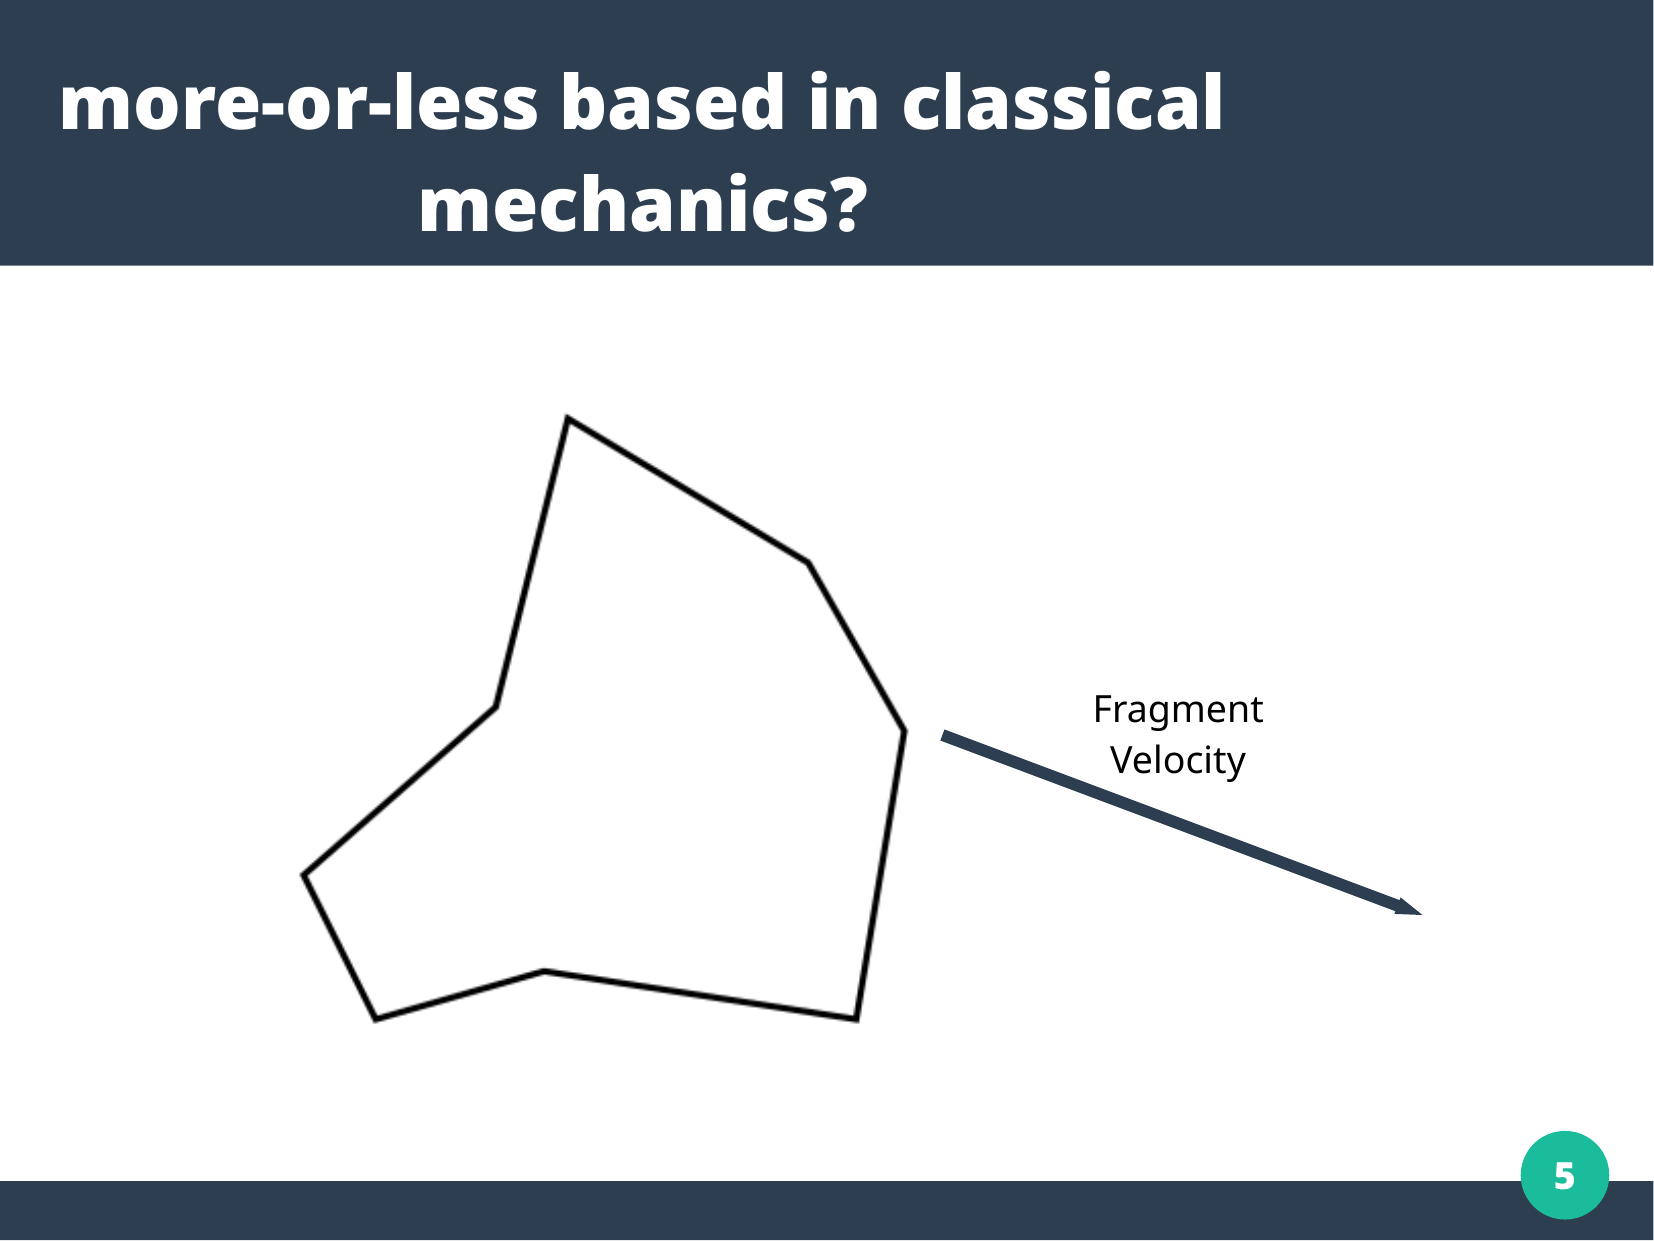

# more-or-less based in classical mechanics?
Fragment
Velocity
5